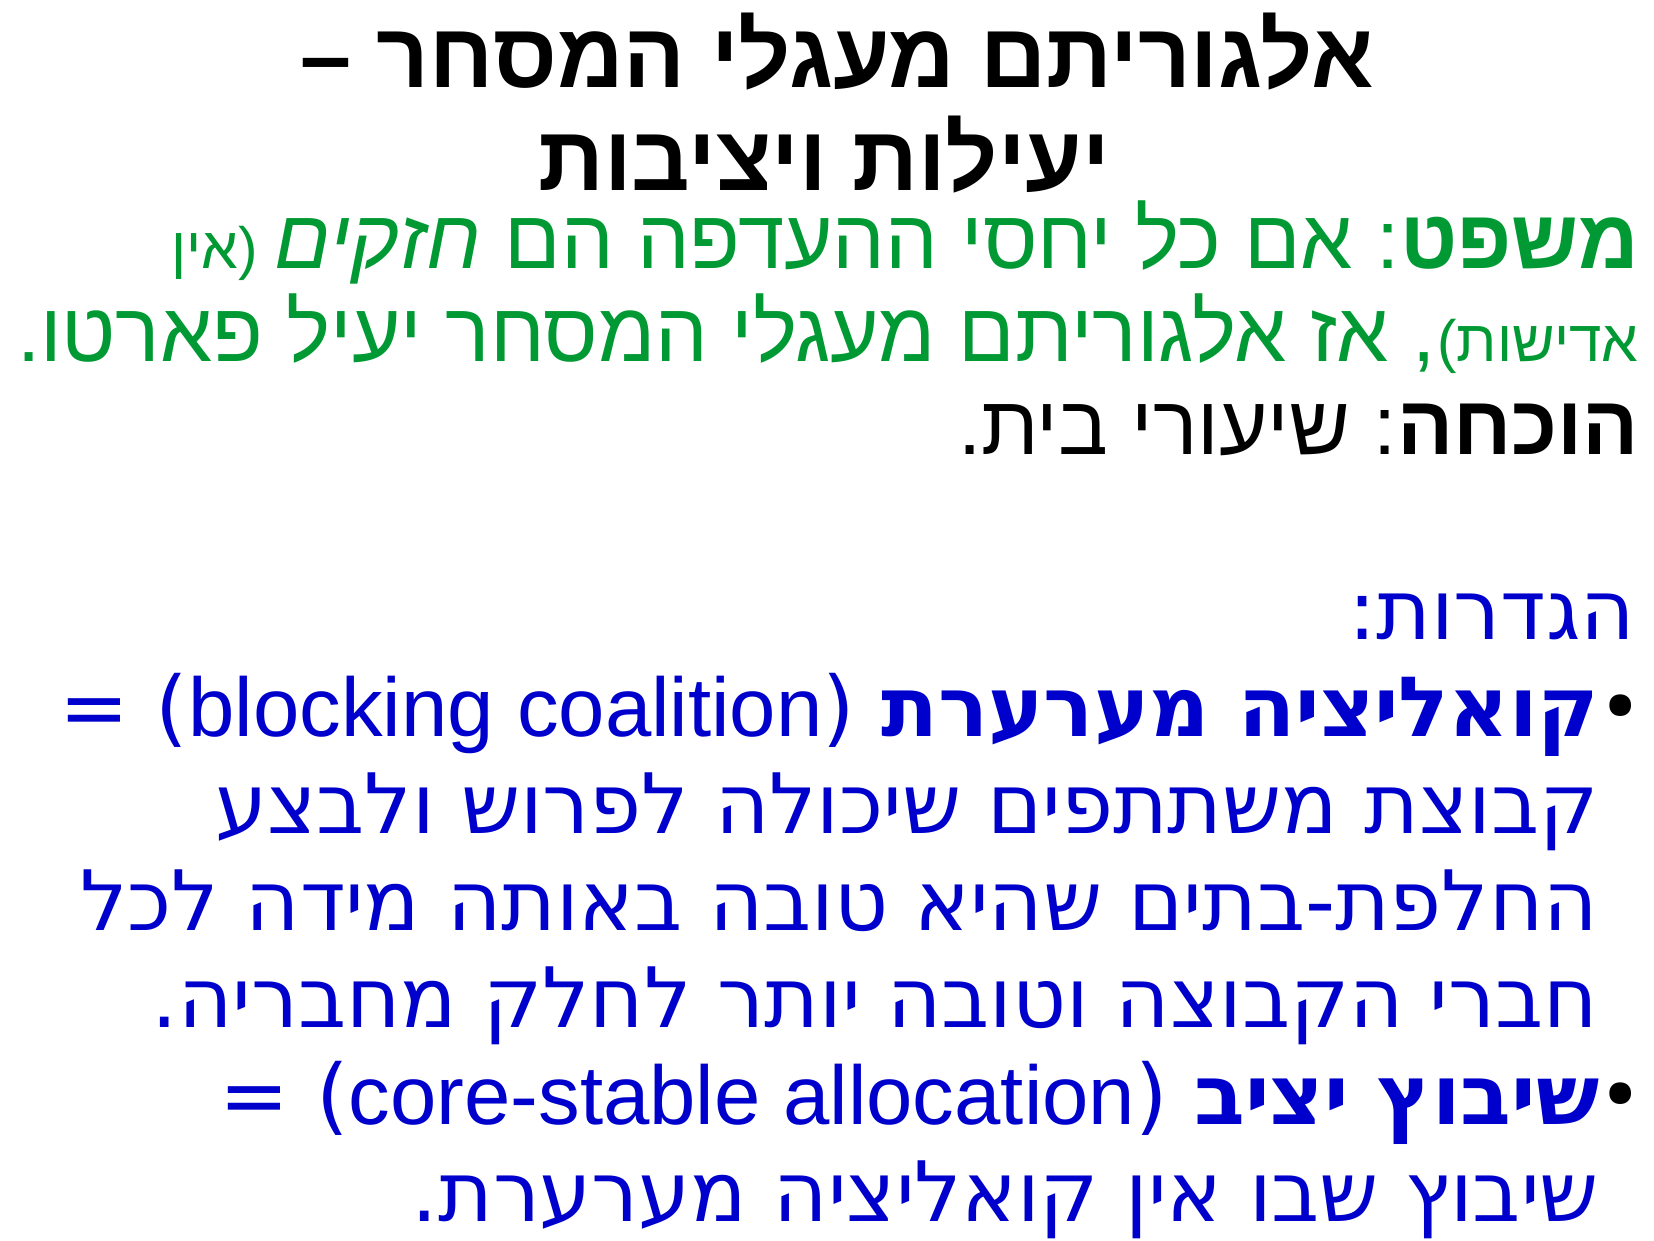

# אלגוריתם מעגלי המסחר – יעילות ויציבות
משפט: אם כל יחסי ההעדפה הם חזקים (אין אדישות), אז אלגוריתם מעגלי המסחר יעיל פארטו.
הוכחה: שיעורי בית.
הגדרות:
קואליציה מערערת (blocking coalition) = קבוצת משתתפים שיכולה לפרוש ולבצע החלפת-בתים שהיא טובה באותה מידה לכל חברי הקבוצה וטובה יותר לחלק מחבריה.
שיבוץ יציב (core-stable allocation) = שיבוץ שבו אין קואליציה מערערת.